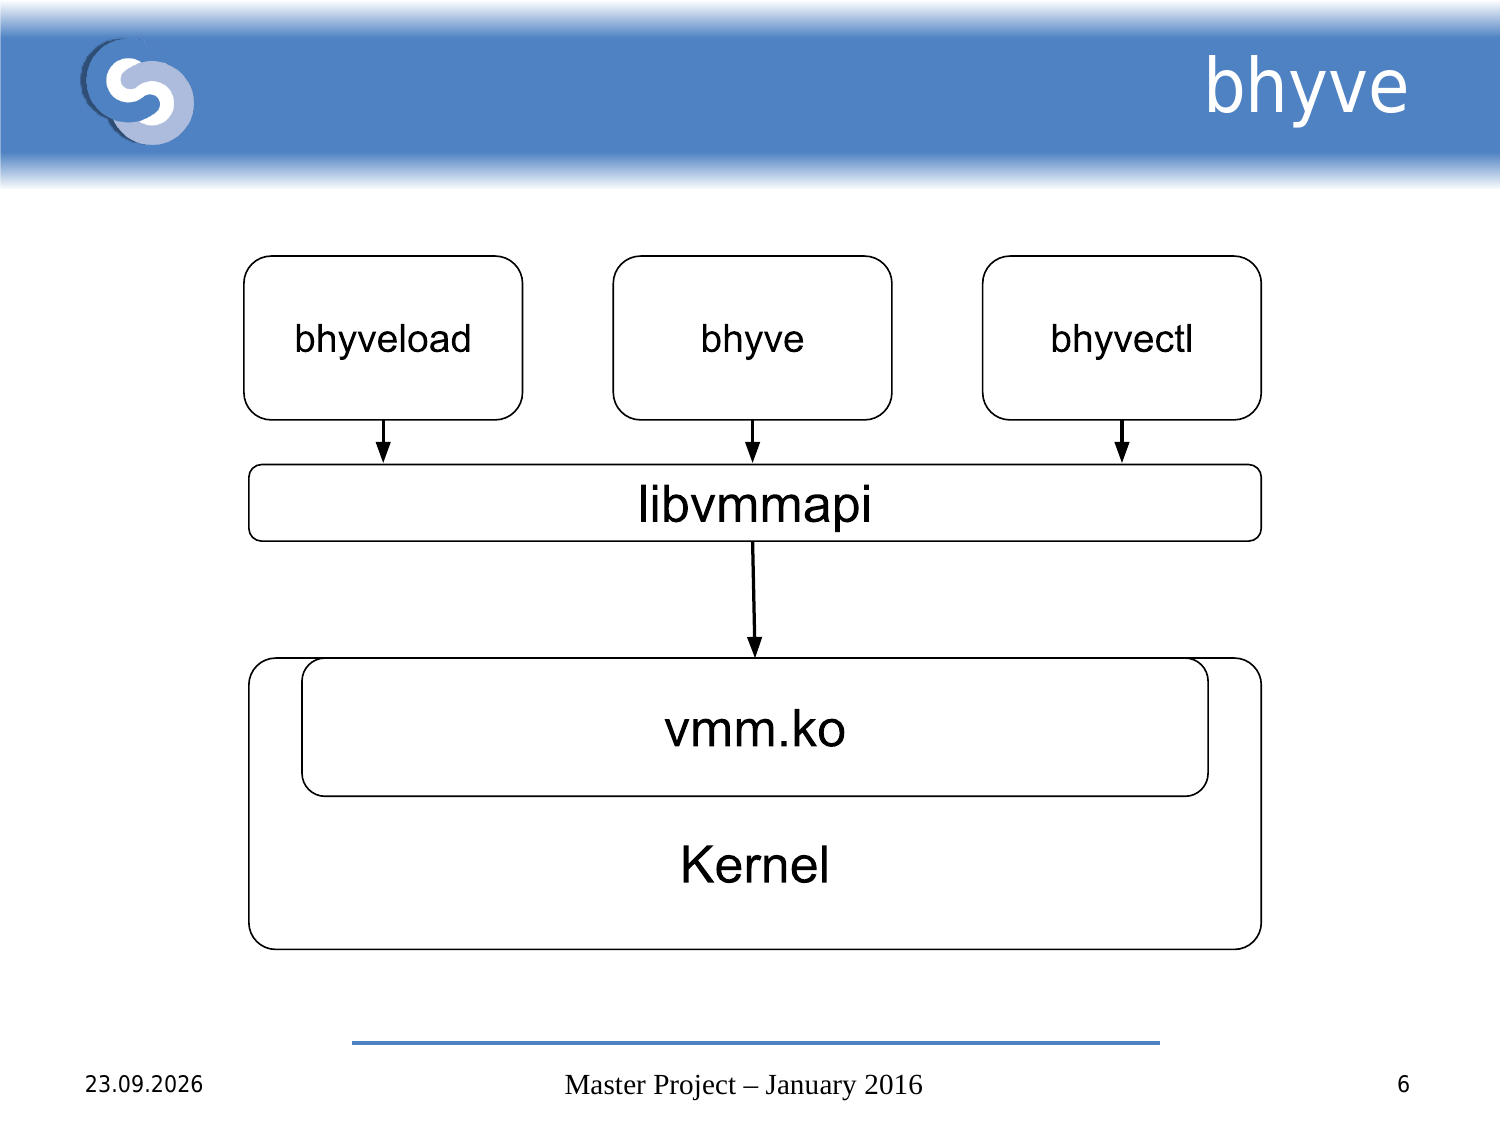

# bhyve
Master Project – January 2016
6